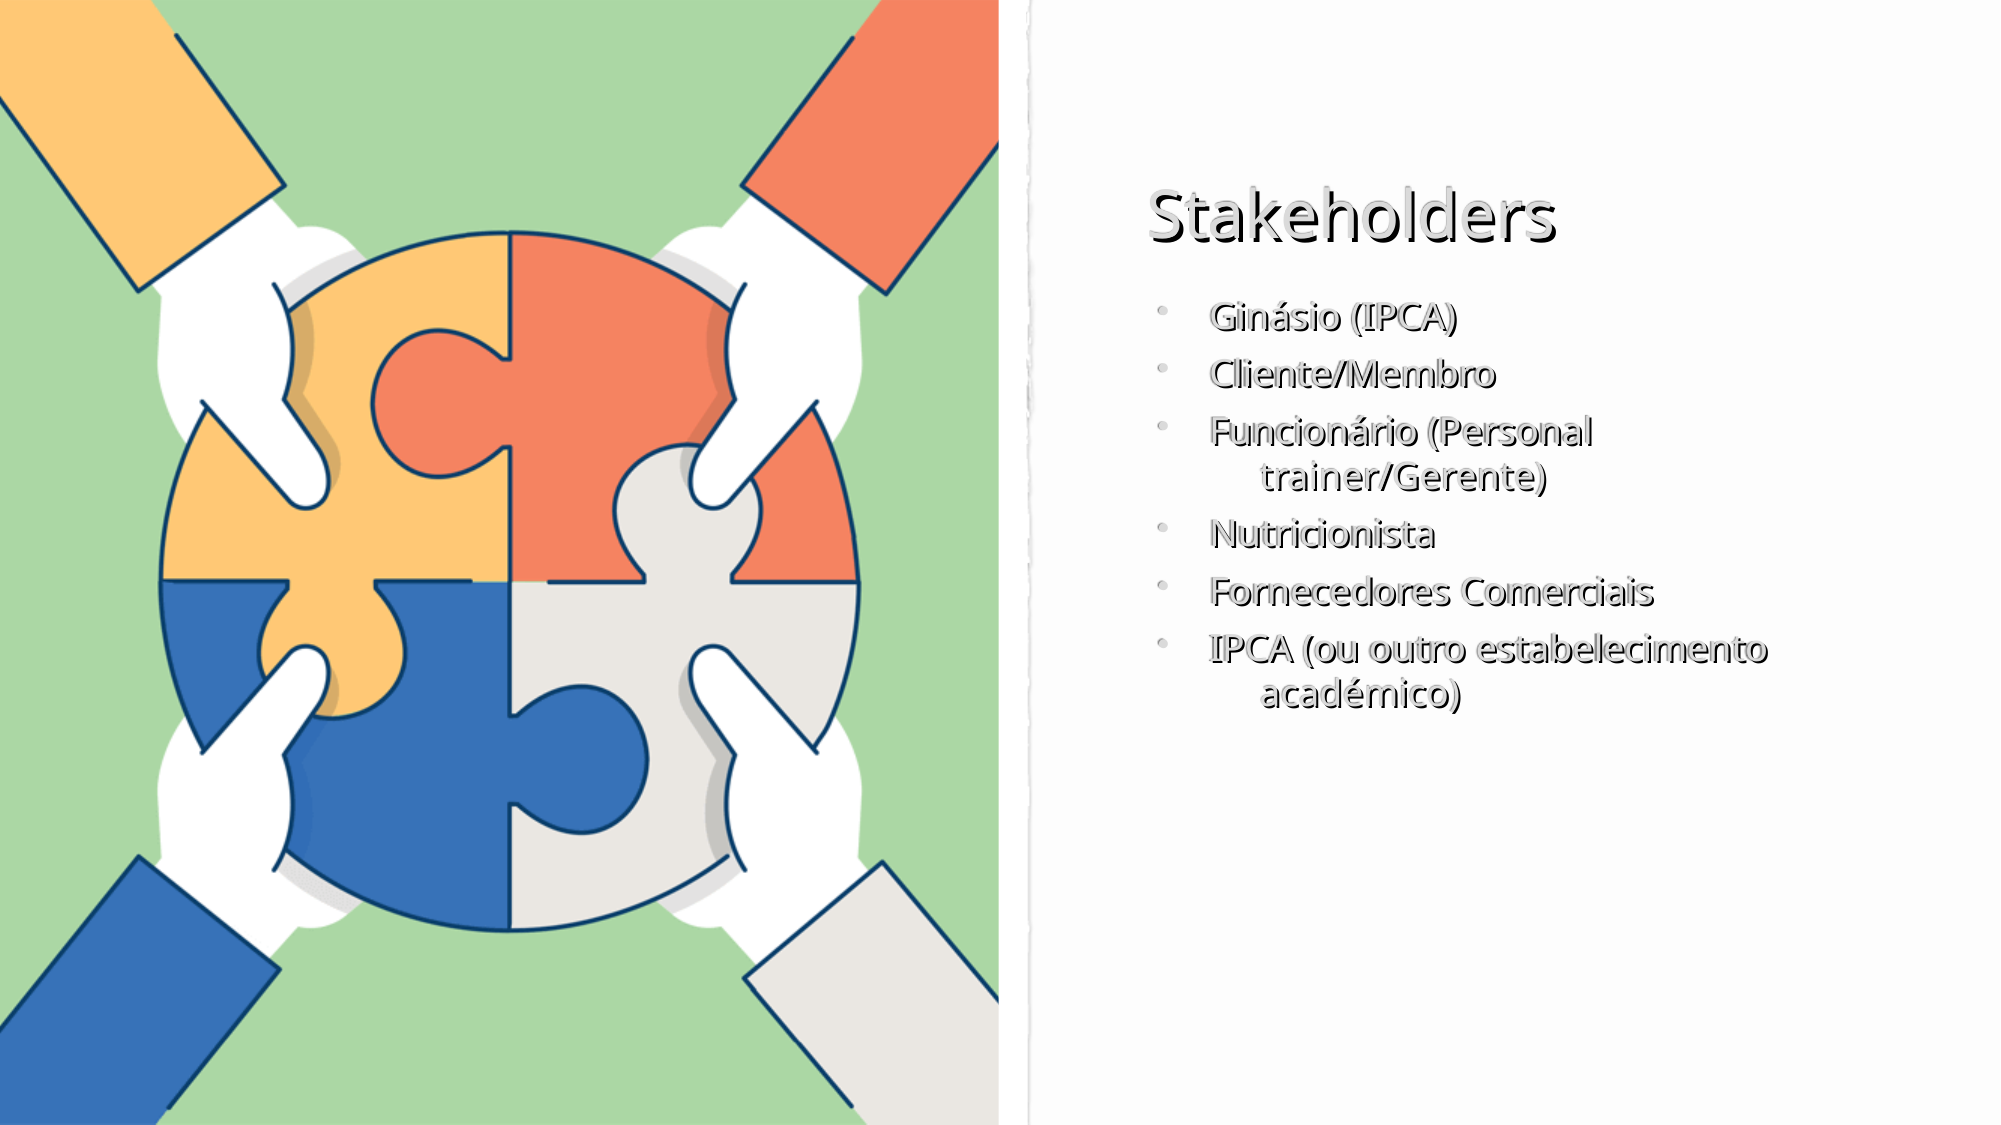

# Stakeholders
Ginásio (IPCA)
Cliente/Membro
Funcionário (Personal trainer/Gerente)
Nutricionista
Fornecedores Comerciais
IPCA (ou outro estabelecimento académico)